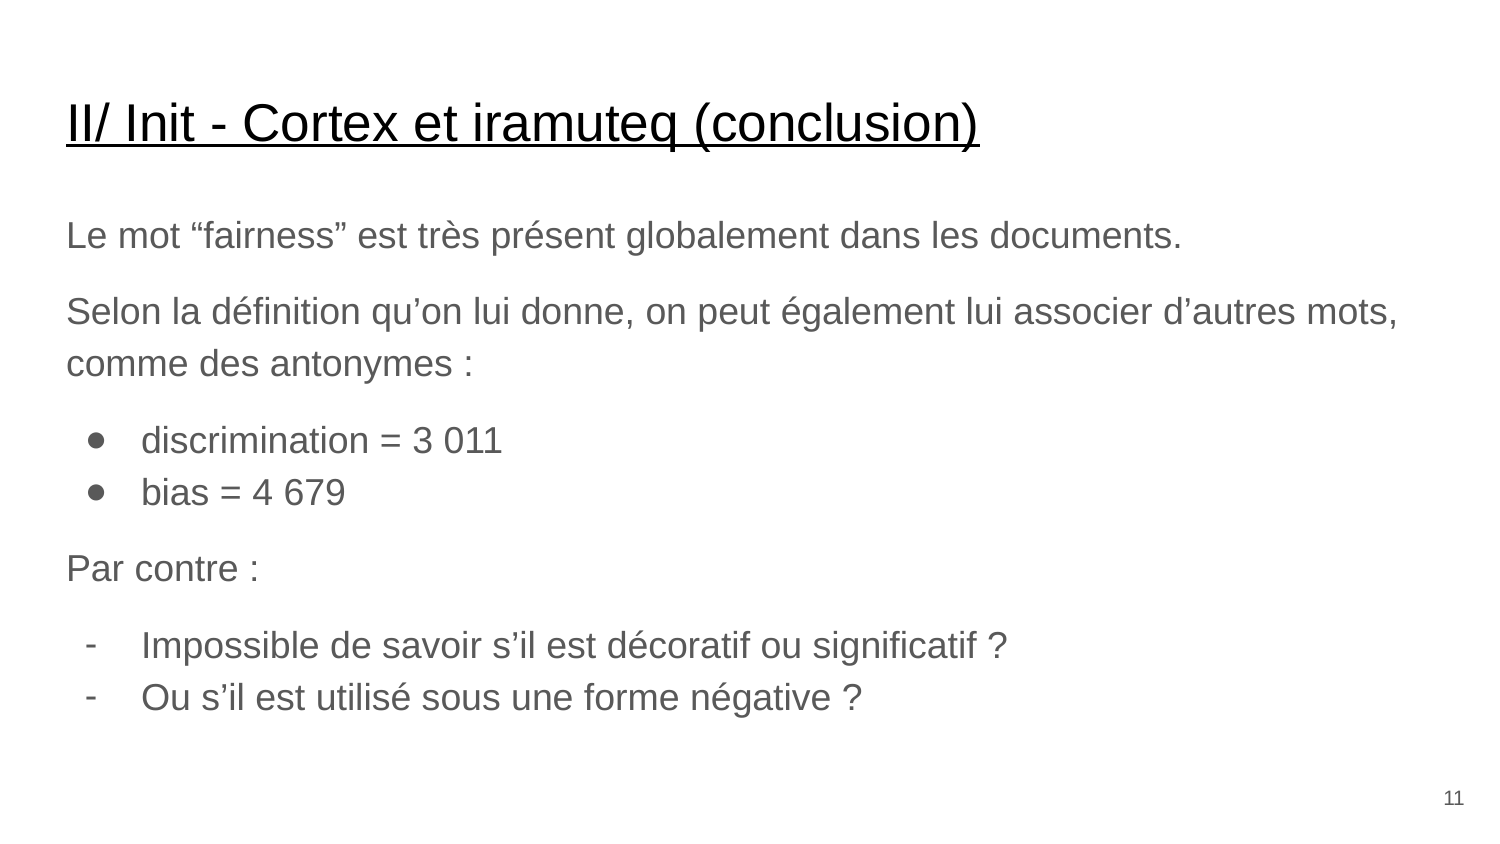

# II/ Init - Cortex et iramuteq (conclusion)
Le mot “fairness” est très présent globalement dans les documents.
Selon la définition qu’on lui donne, on peut également lui associer d’autres mots, comme des antonymes :
discrimination = 3 011
bias = 4 679
Par contre :
Impossible de savoir s’il est décoratif ou significatif ?
Ou s’il est utilisé sous une forme négative ?